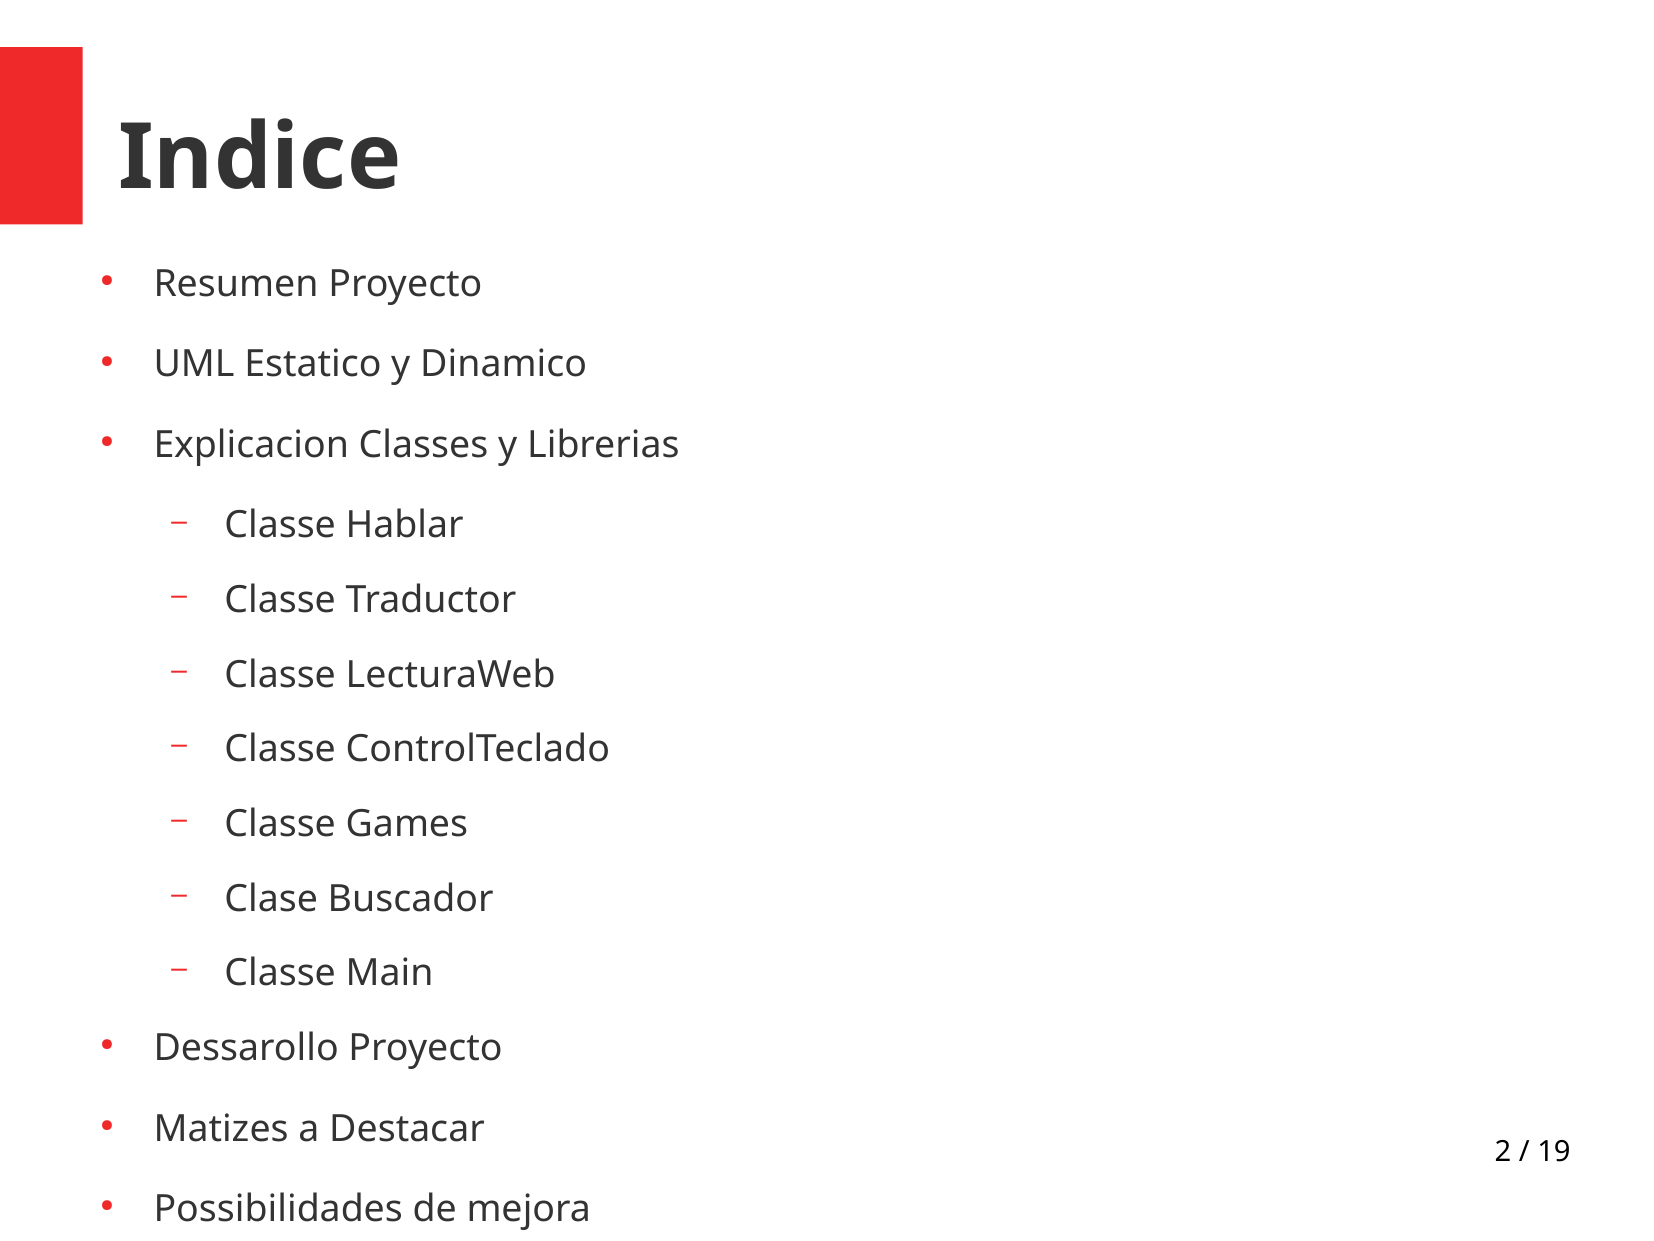

# Indice
Resumen Proyecto
UML Estatico y Dinamico
Explicacion Classes y Librerias
Classe Hablar
Classe Traductor
Classe LecturaWeb
Classe ControlTeclado
Classe Games
Clase Buscador
Classe Main
Dessarollo Proyecto
Matizes a Destacar
Possibilidades de mejora
2